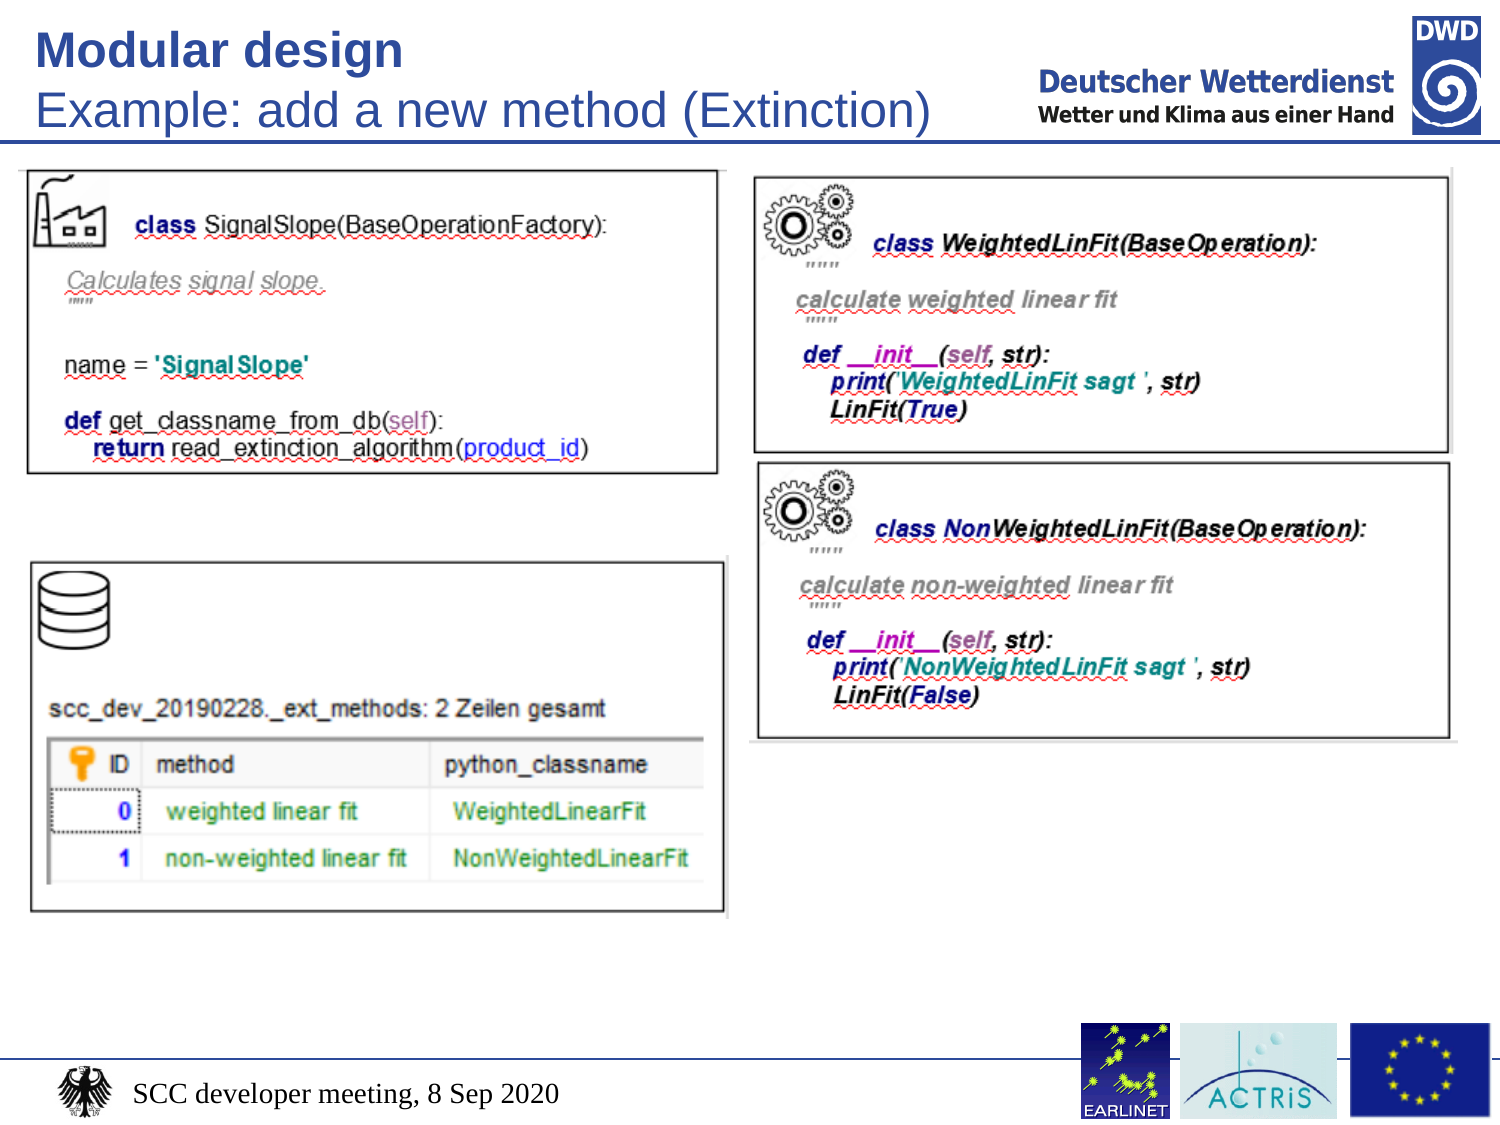

Modular design
Example: add a new method (Extinction)